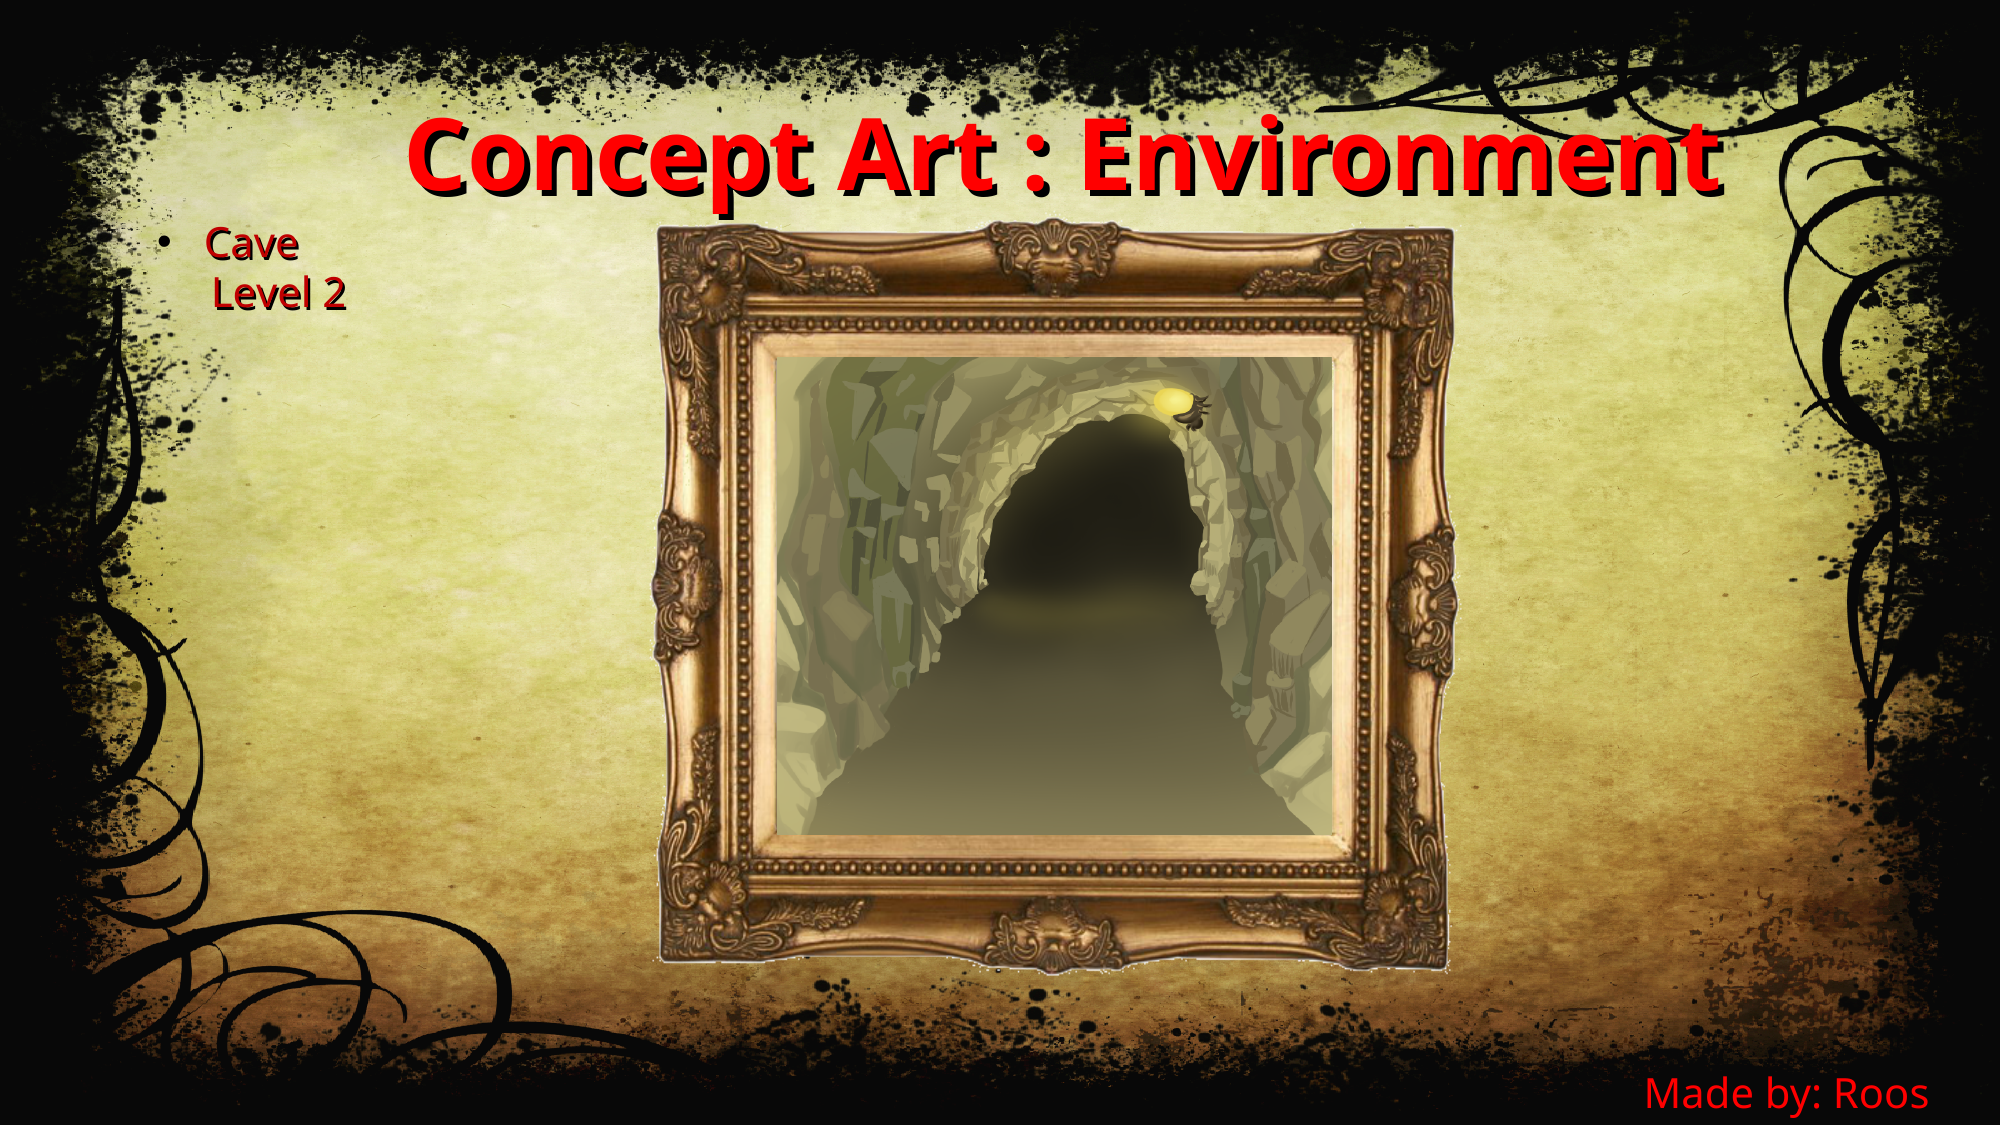

# Concept Art : Environment
Cave
 Level 2
Made by: Roos